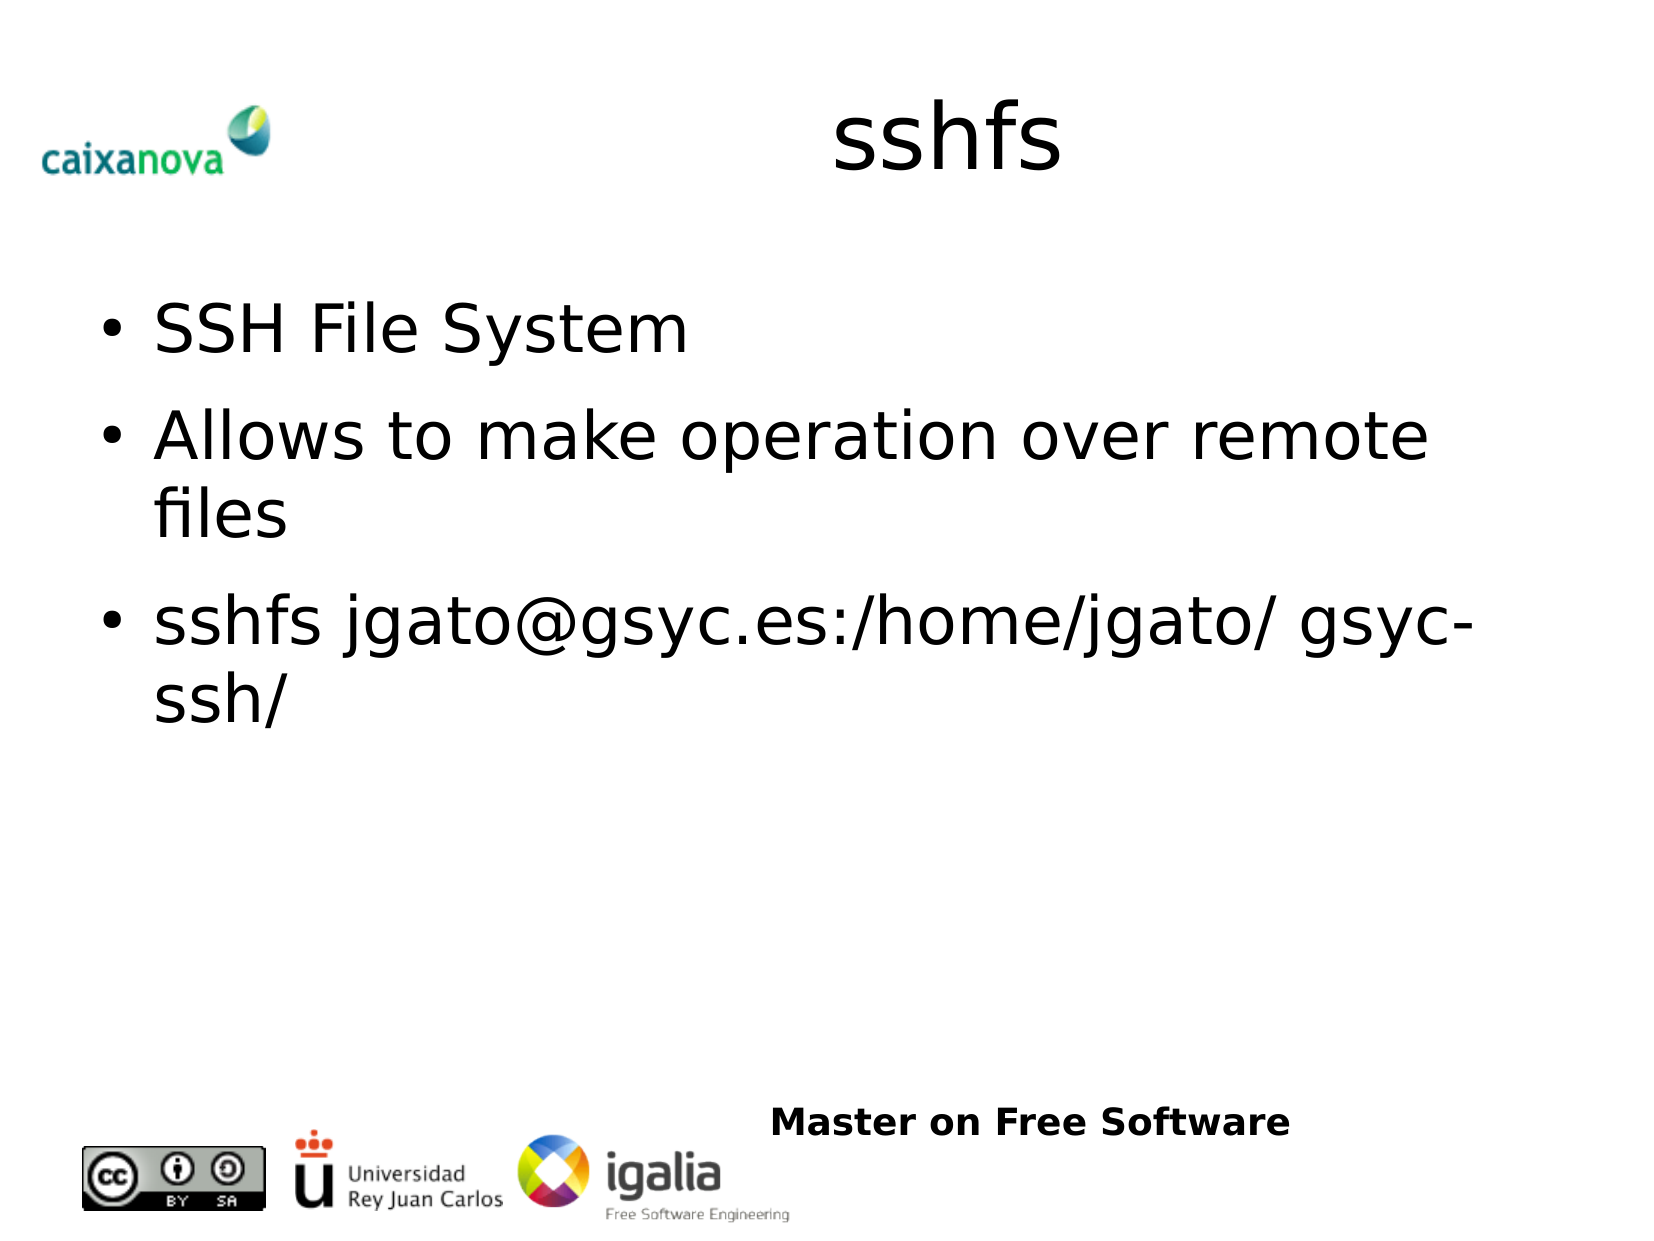

# sshfs
SSH File System
Allows to make operation over remote files
sshfs jgato@gsyc.es:/home/jgato/ gsyc-ssh/